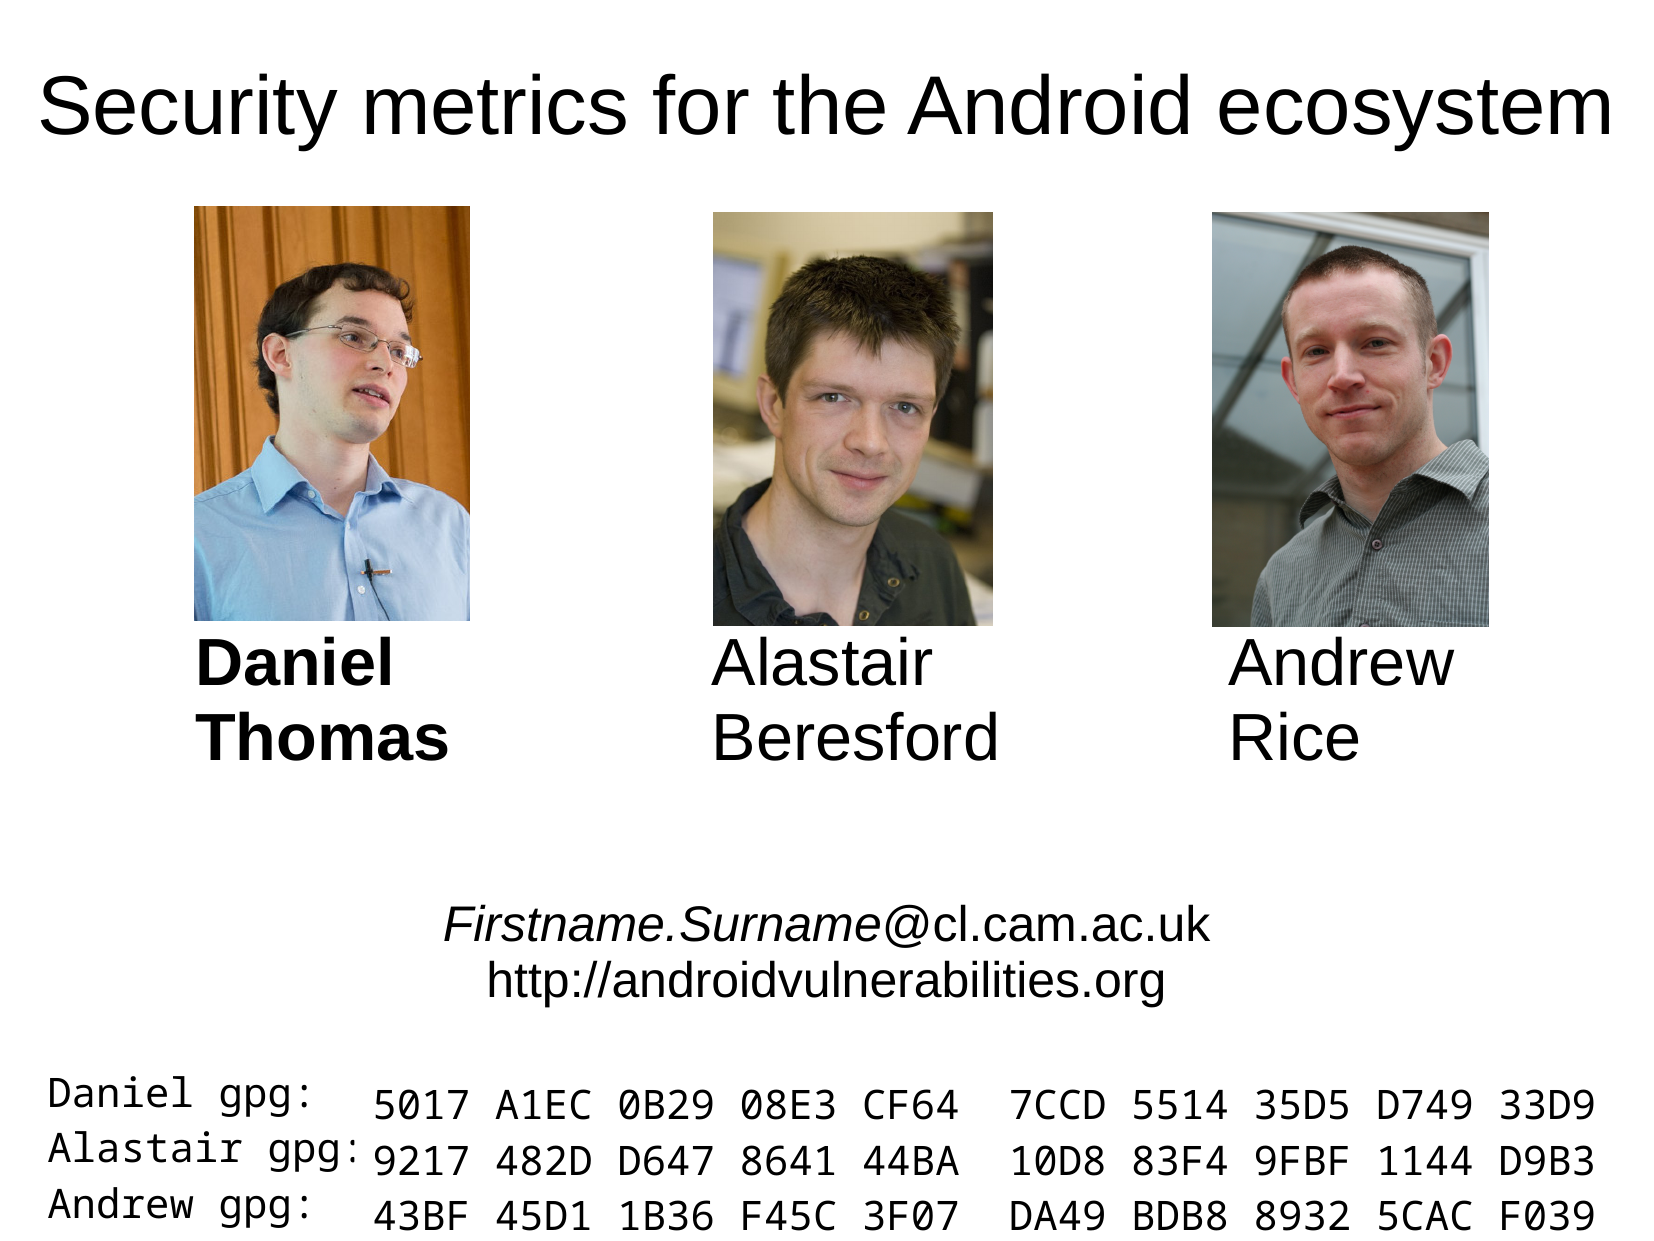

Daniel			 		Alastair				Andrew
		Thomas 			 	Beresford				Rice
Firstname.Surname@cl.cam.ac.uk
http://androidvulnerabilities.org
Daniel gpg:
Alastair gpg:
Andrew gpg:
# Security metrics for the Android ecosystem
5017 A1EC 0B29 08E3 CF64 7CCD 5514 35D5 D749 33D9
9217 482D D647 8641 44BA 10D8 83F4 9FBF 1144 D9B3
43BF 45D1 1B36 F45C 3F07 DA49 BDB8 8932 5CAC F039